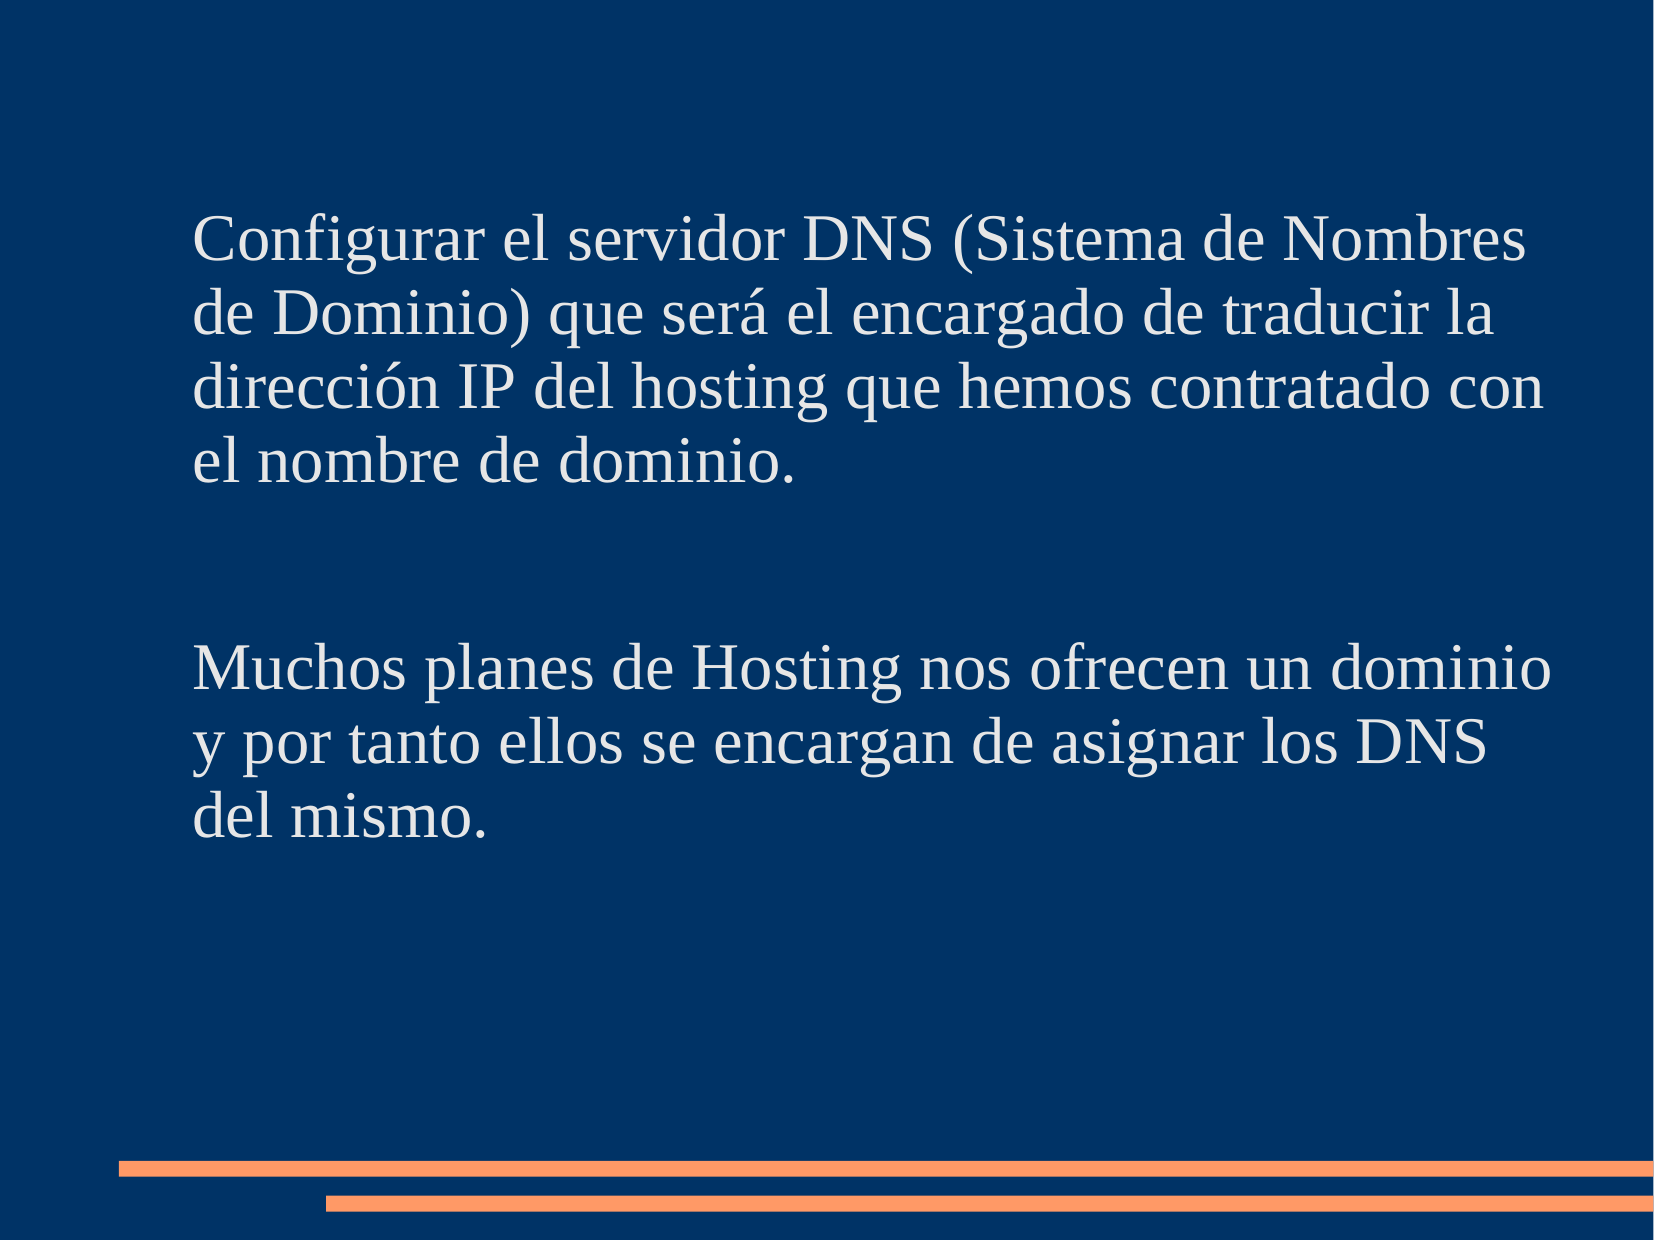

# Configurar el servidor DNS (Sistema de Nombres de Dominio) que será el encargado de traducir la dirección IP del hosting que hemos contratado con el nombre de dominio.
Muchos planes de Hosting nos ofrecen un dominio y por tanto ellos se encargan de asignar los DNS del mismo.